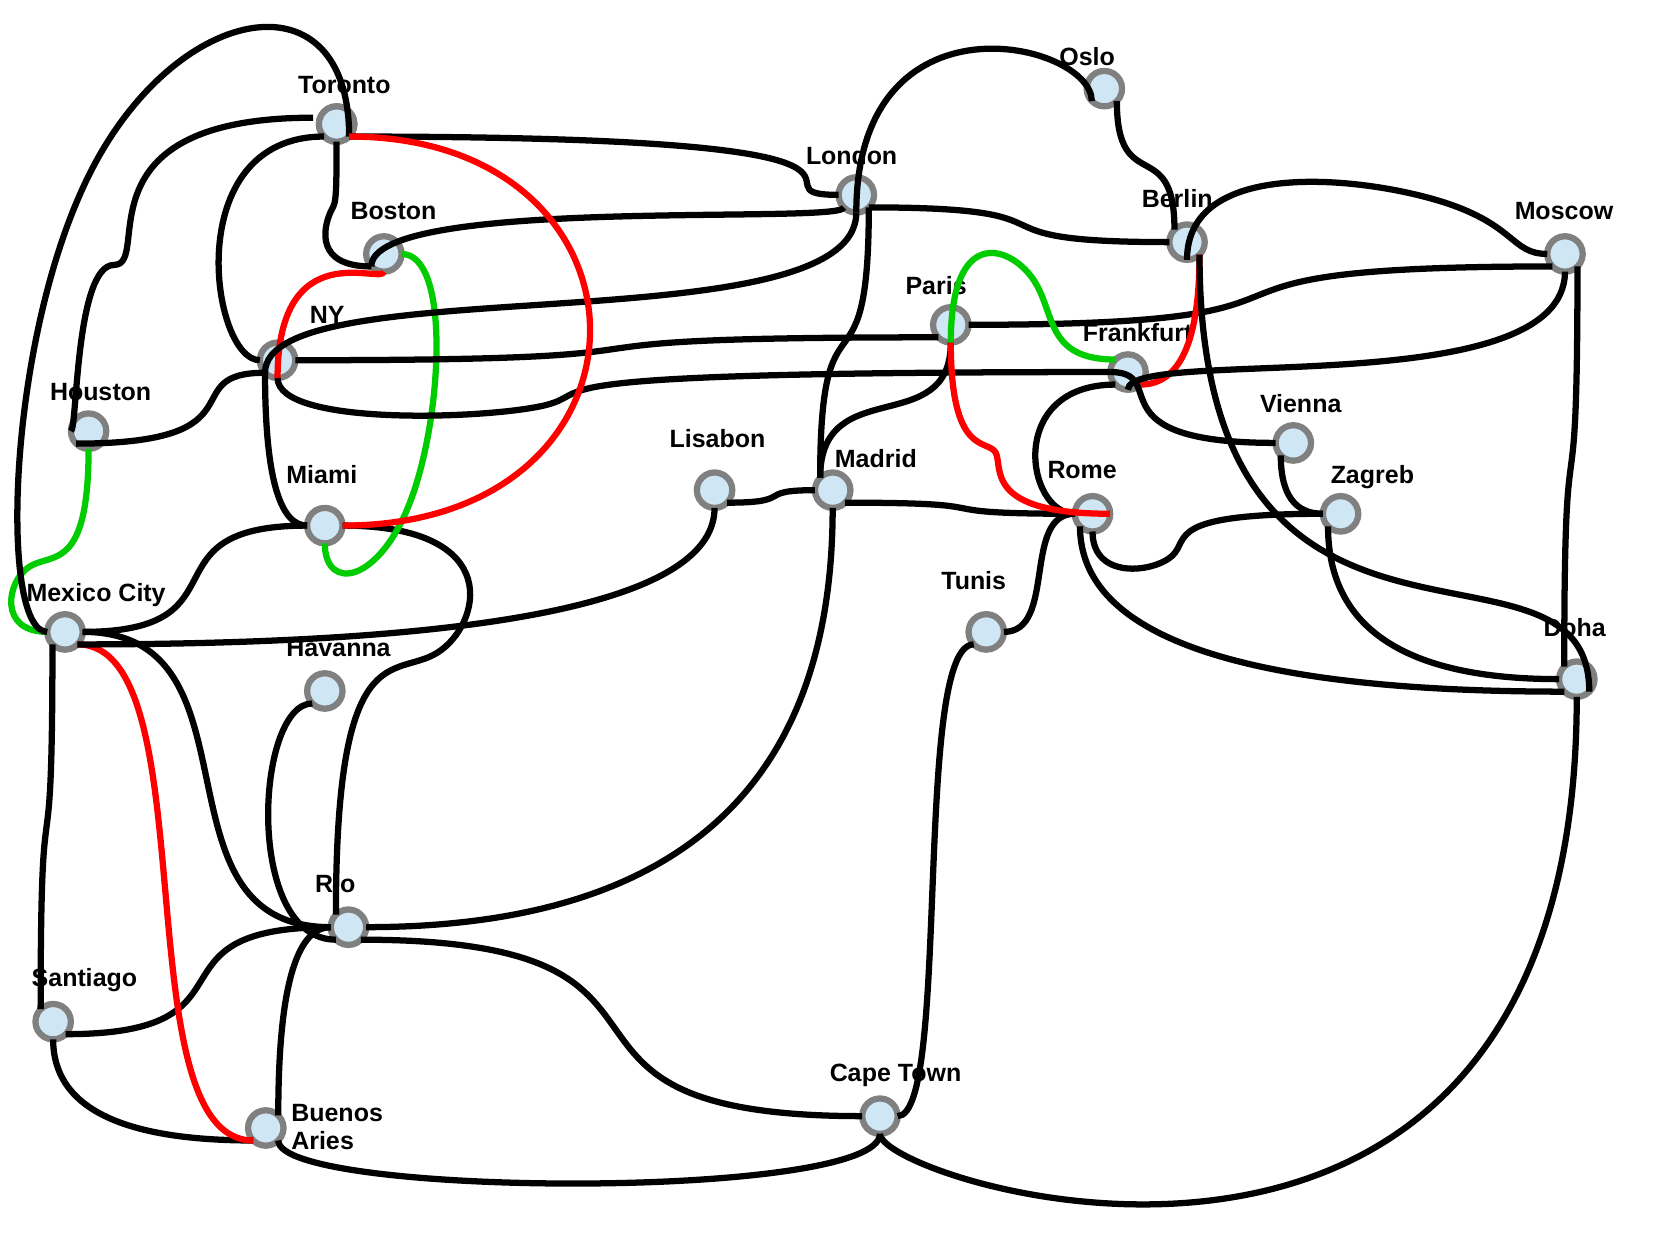

Oslo
Toronto
London
Berlin
Boston
Moscow
Paris
NY
Frankfurt
Houston
Vienna
Lisabon
Madrid
Rome
Miami
Zagreb
Tunis
Mexico City
Doha
Havanna
Rio
Santiago
Cape Town
Buenos Aries